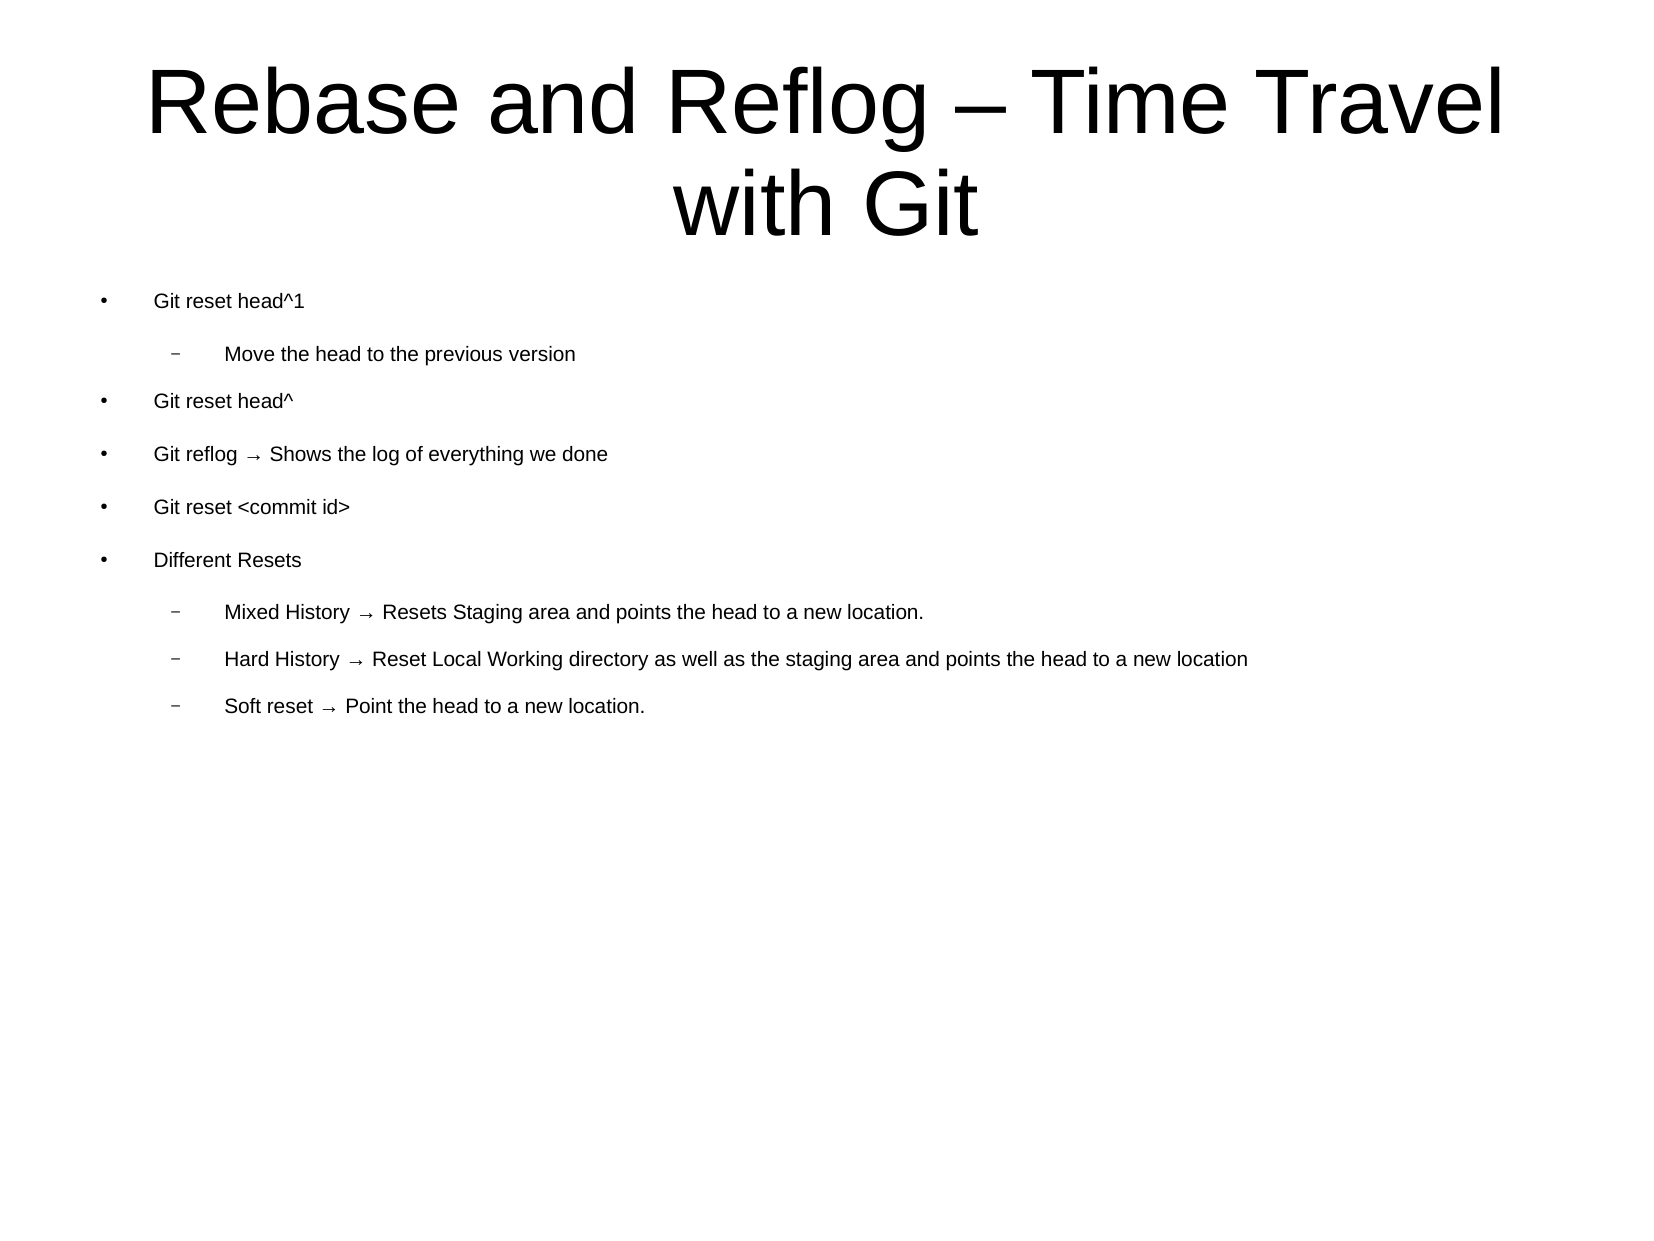

# Rebase and Reflog – Time Travel with Git
Git reset head^1
Move the head to the previous version
Git reset head^
Git reflog → Shows the log of everything we done
Git reset <commit id>
Different Resets
Mixed History → Resets Staging area and points the head to a new location.
Hard History → Reset Local Working directory as well as the staging area and points the head to a new location
Soft reset → Point the head to a new location.